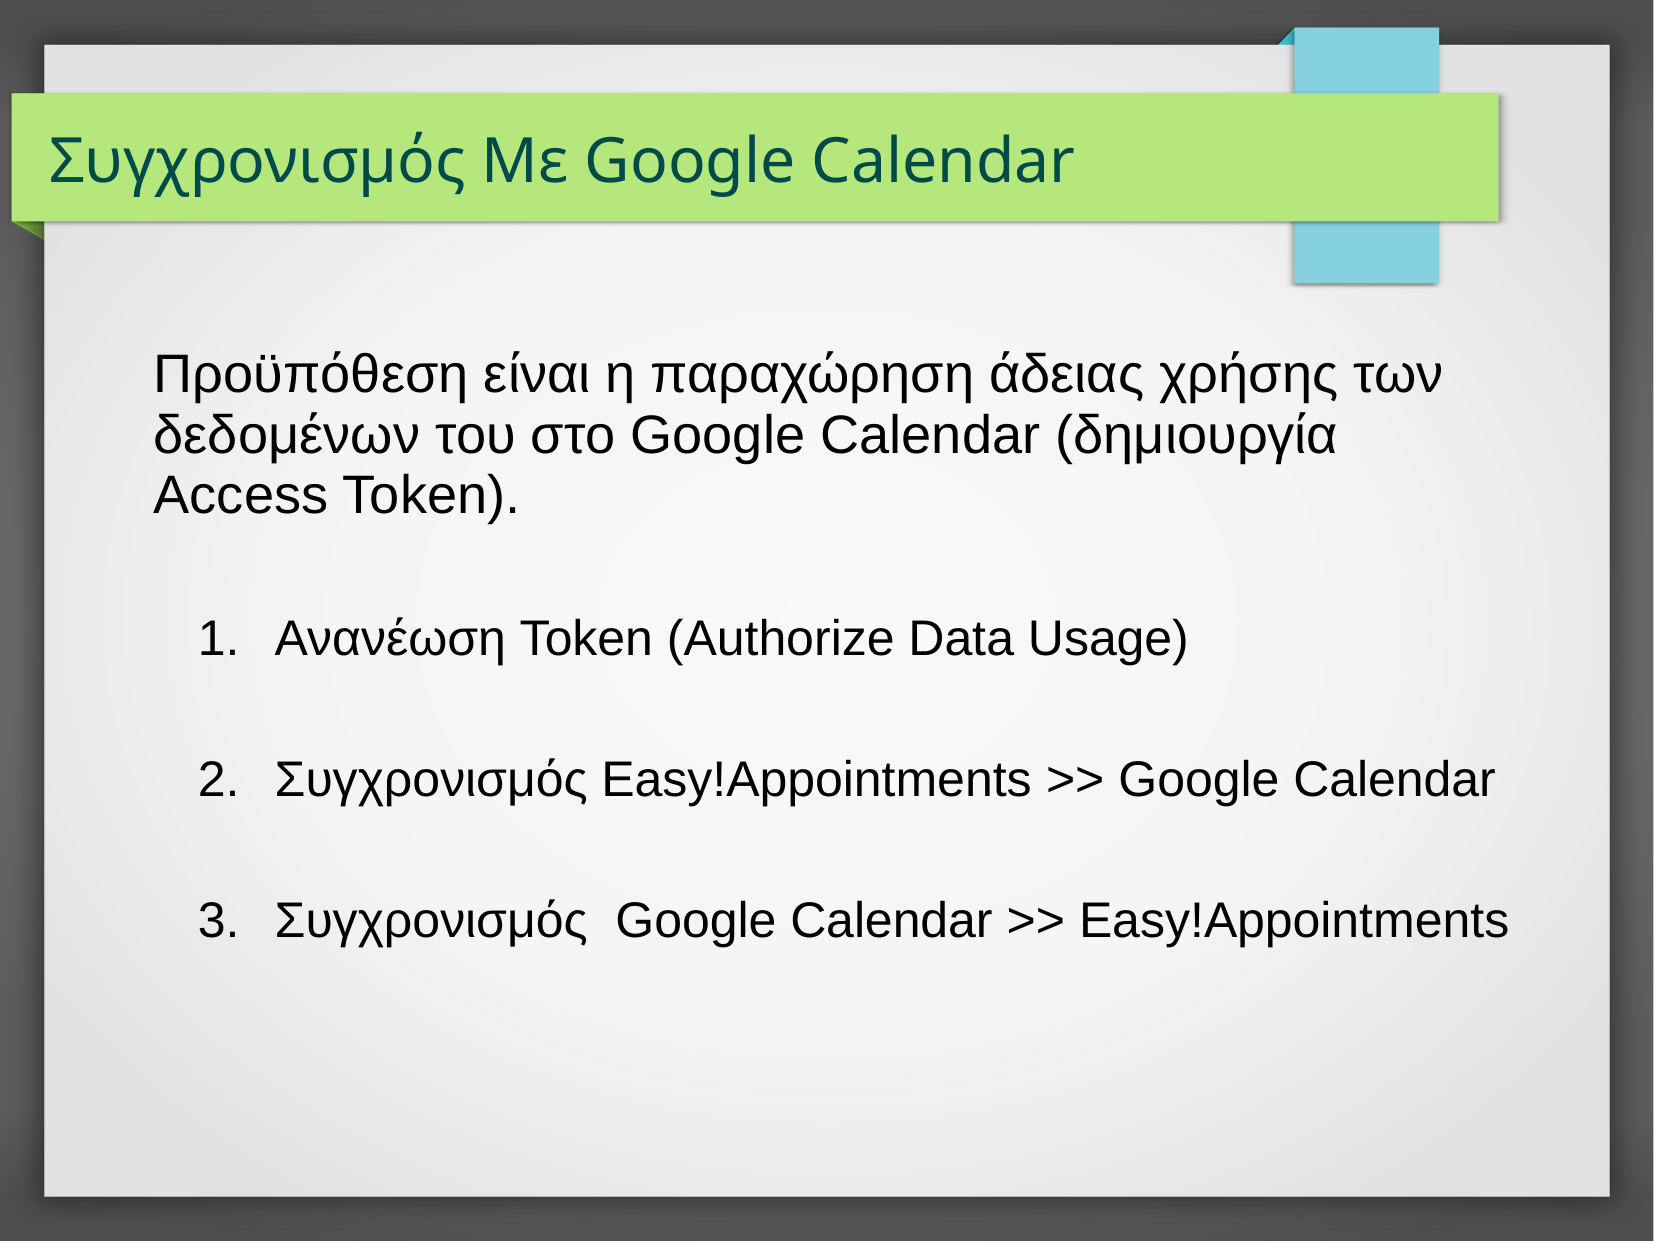

# Συγχρονισμός Με Google Calendar
Προϋπόθεση είναι η παραχώρηση άδειας χρήσης των δεδομένων του στο Google Calendar (δημιουργία Access Token).
Ανανέωση Token (Authorize Data Usage)
Συγχρονισμός Easy!Appointments >> Google Calendar
Συγχρονισμός Google Calendar >> Easy!Appointments